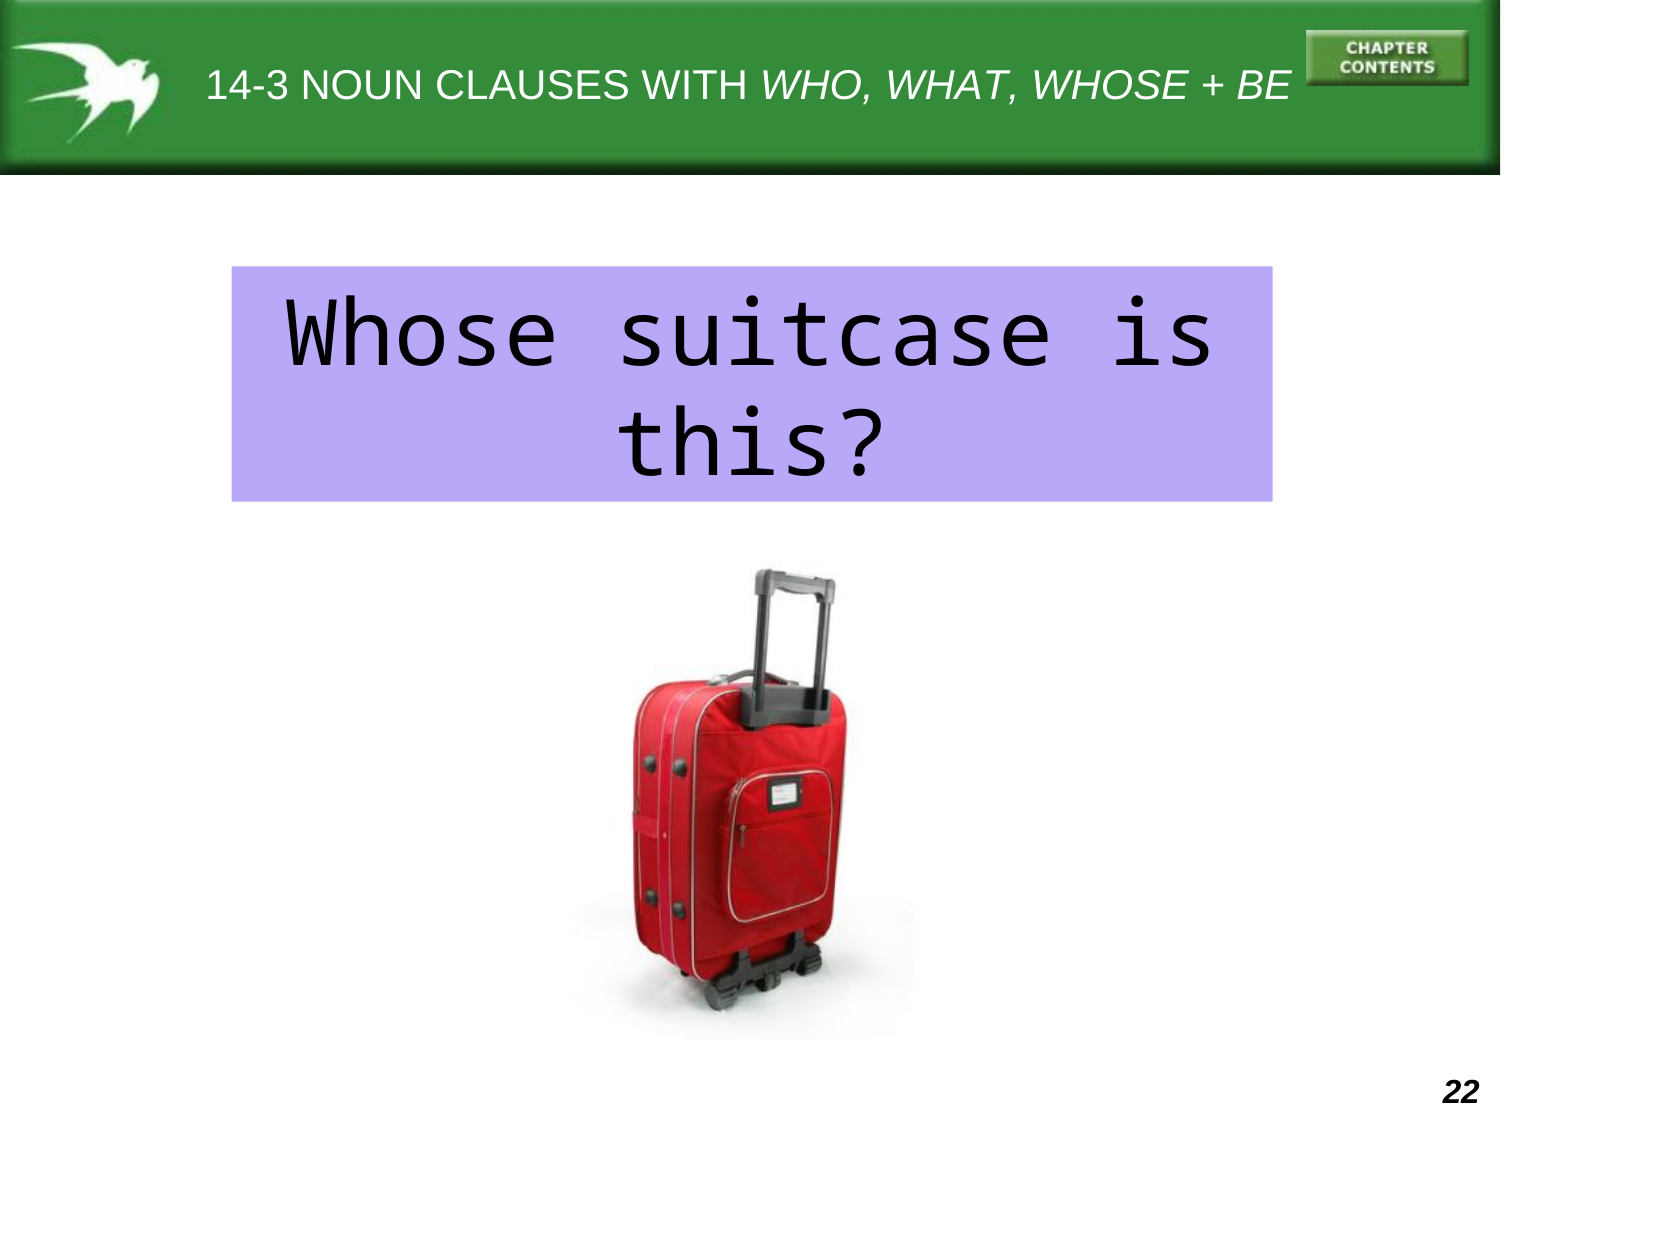

14-3 NOUN CLAUSES WITH WHO, WHAT, WHOSE + BE
Whose suitcase is this?